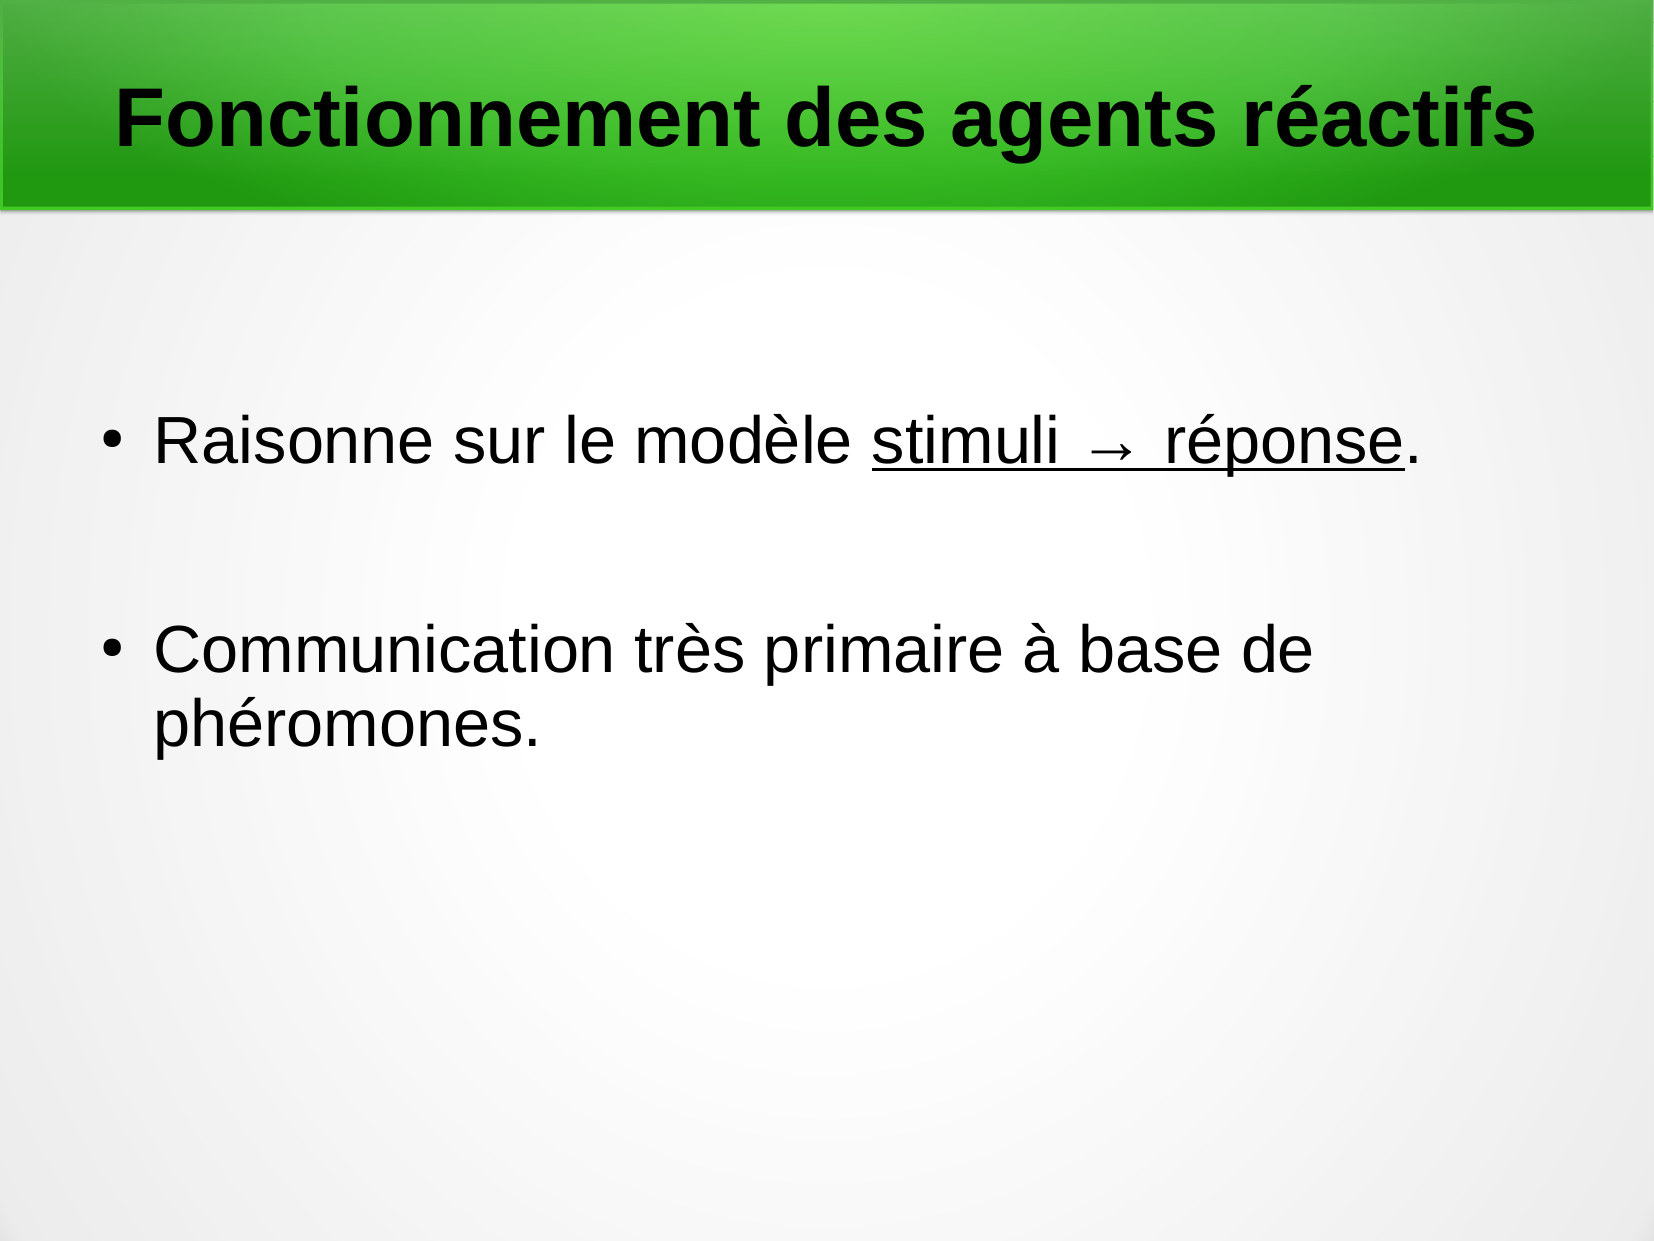

# Fonctionnement des agents réactifs
Raisonne sur le modèle stimuli → réponse.
Communication très primaire à base de phéromones.